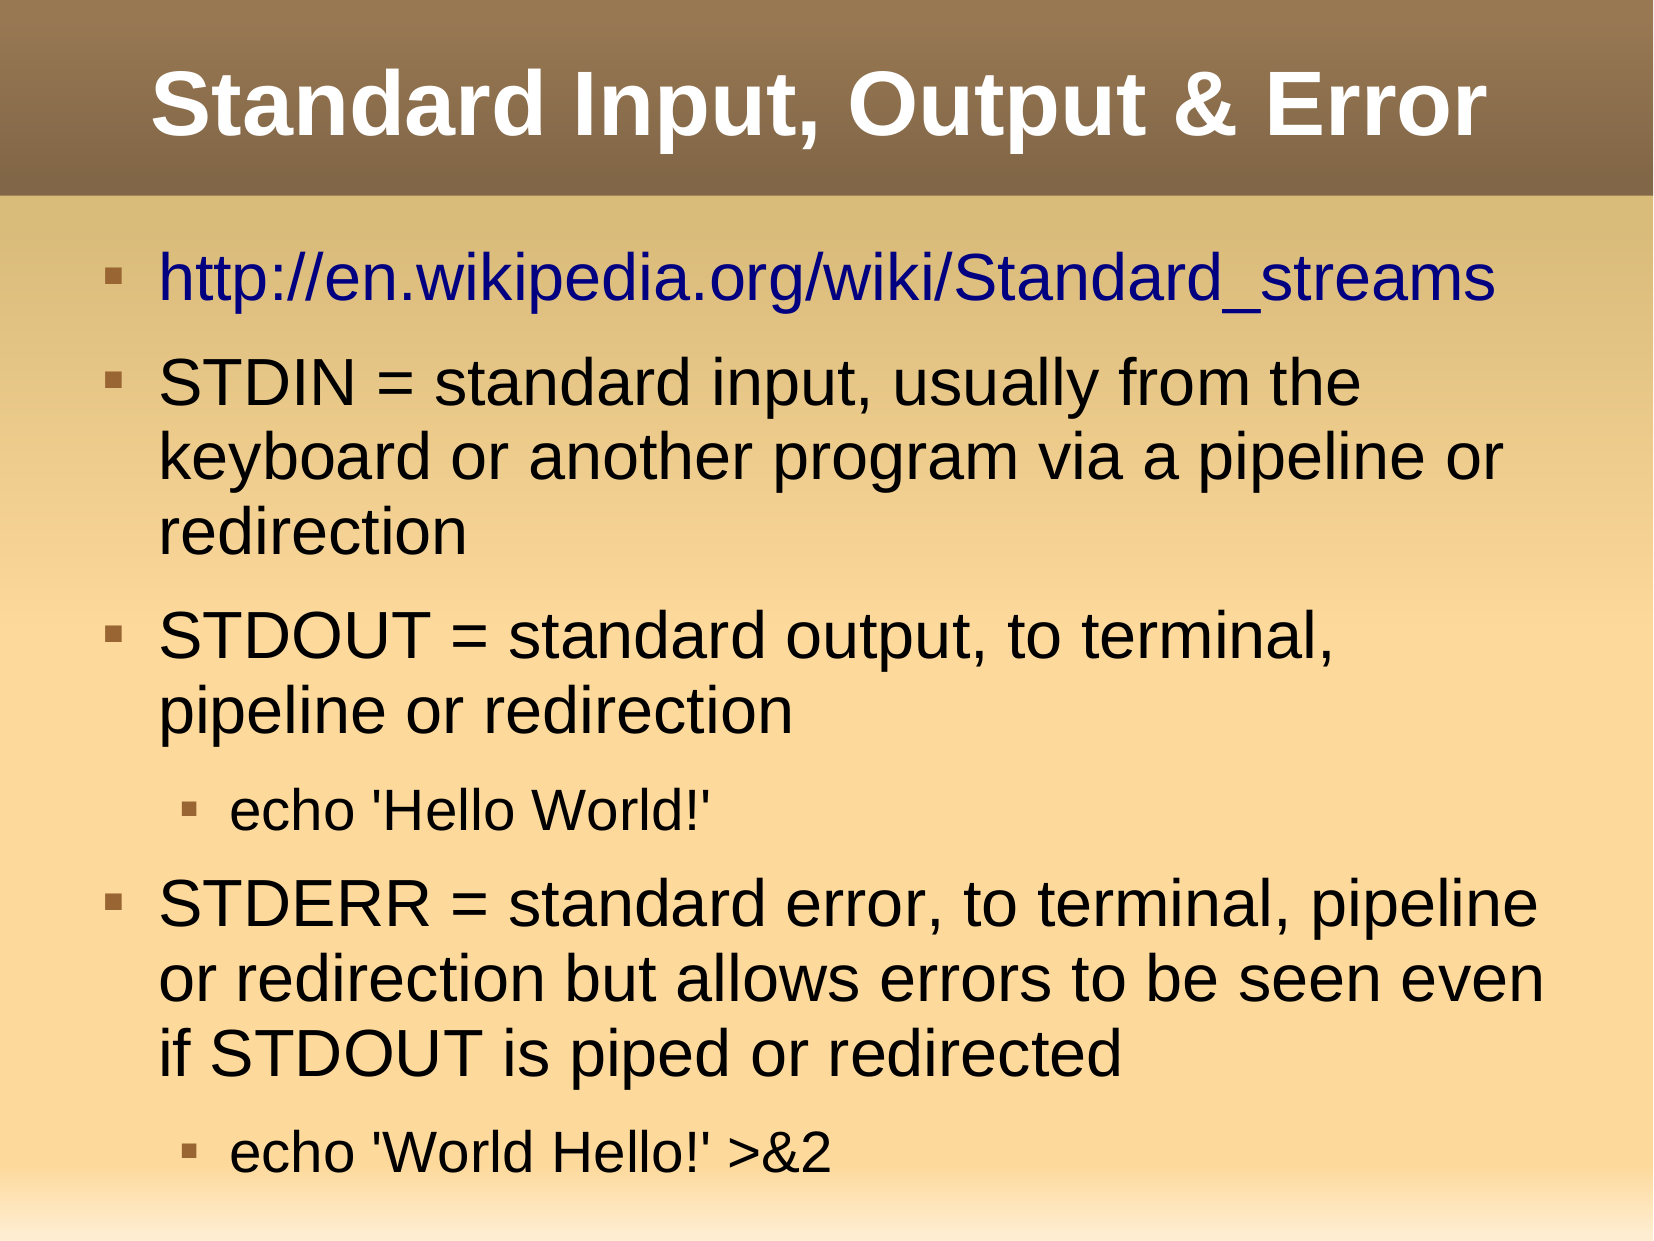

# Standard Input, Output & Error
http://en.wikipedia.org/wiki/Standard_streams
STDIN = standard input, usually from the keyboard or another program via a pipeline or redirection
STDOUT = standard output, to terminal, pipeline or redirection
echo 'Hello World!'
STDERR = standard error, to terminal, pipeline or redirection but allows errors to be seen even if STDOUT is piped or redirected
echo 'World Hello!' >&2